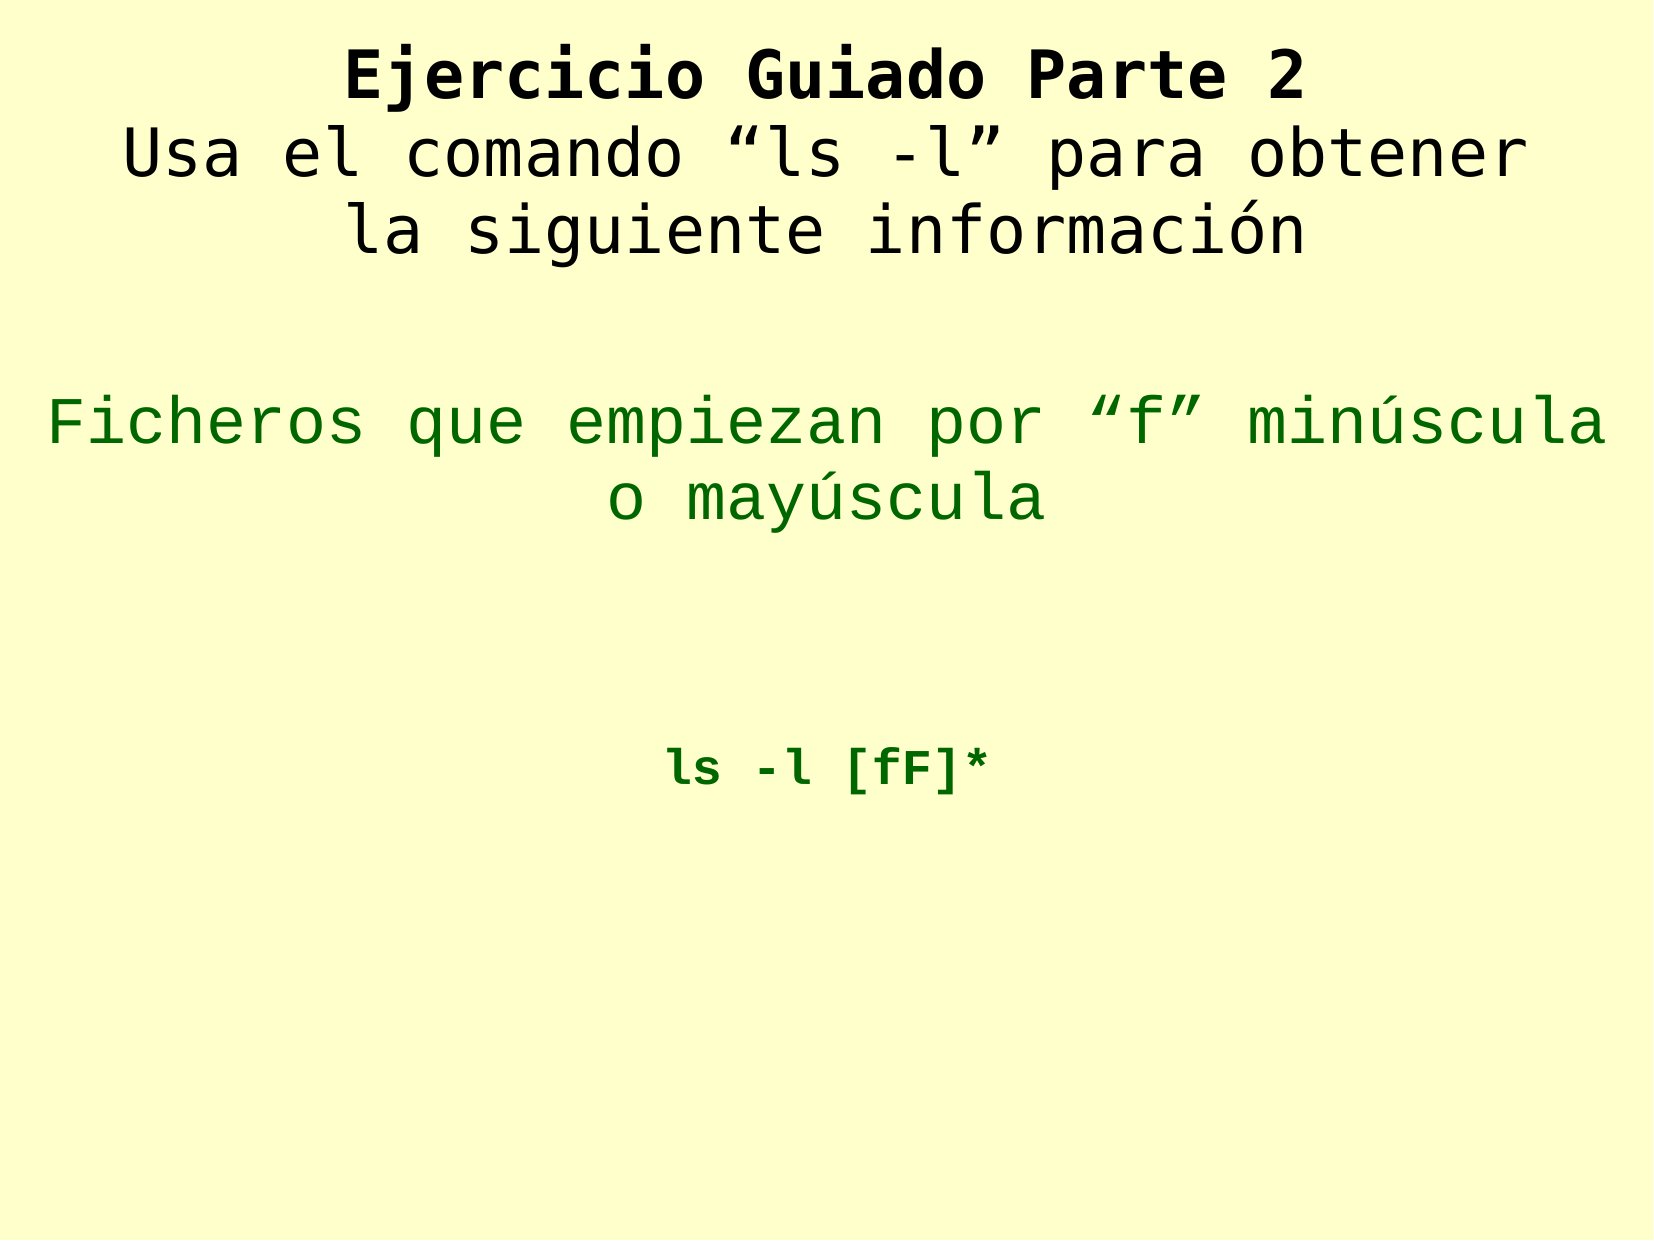

# Ejercicio Guiado Parte 2 Usa el comando “ls -l” para obtener la siguiente información
Ficheros que empiezan por “f” minúscula o mayúscula
ls -l [fF]*